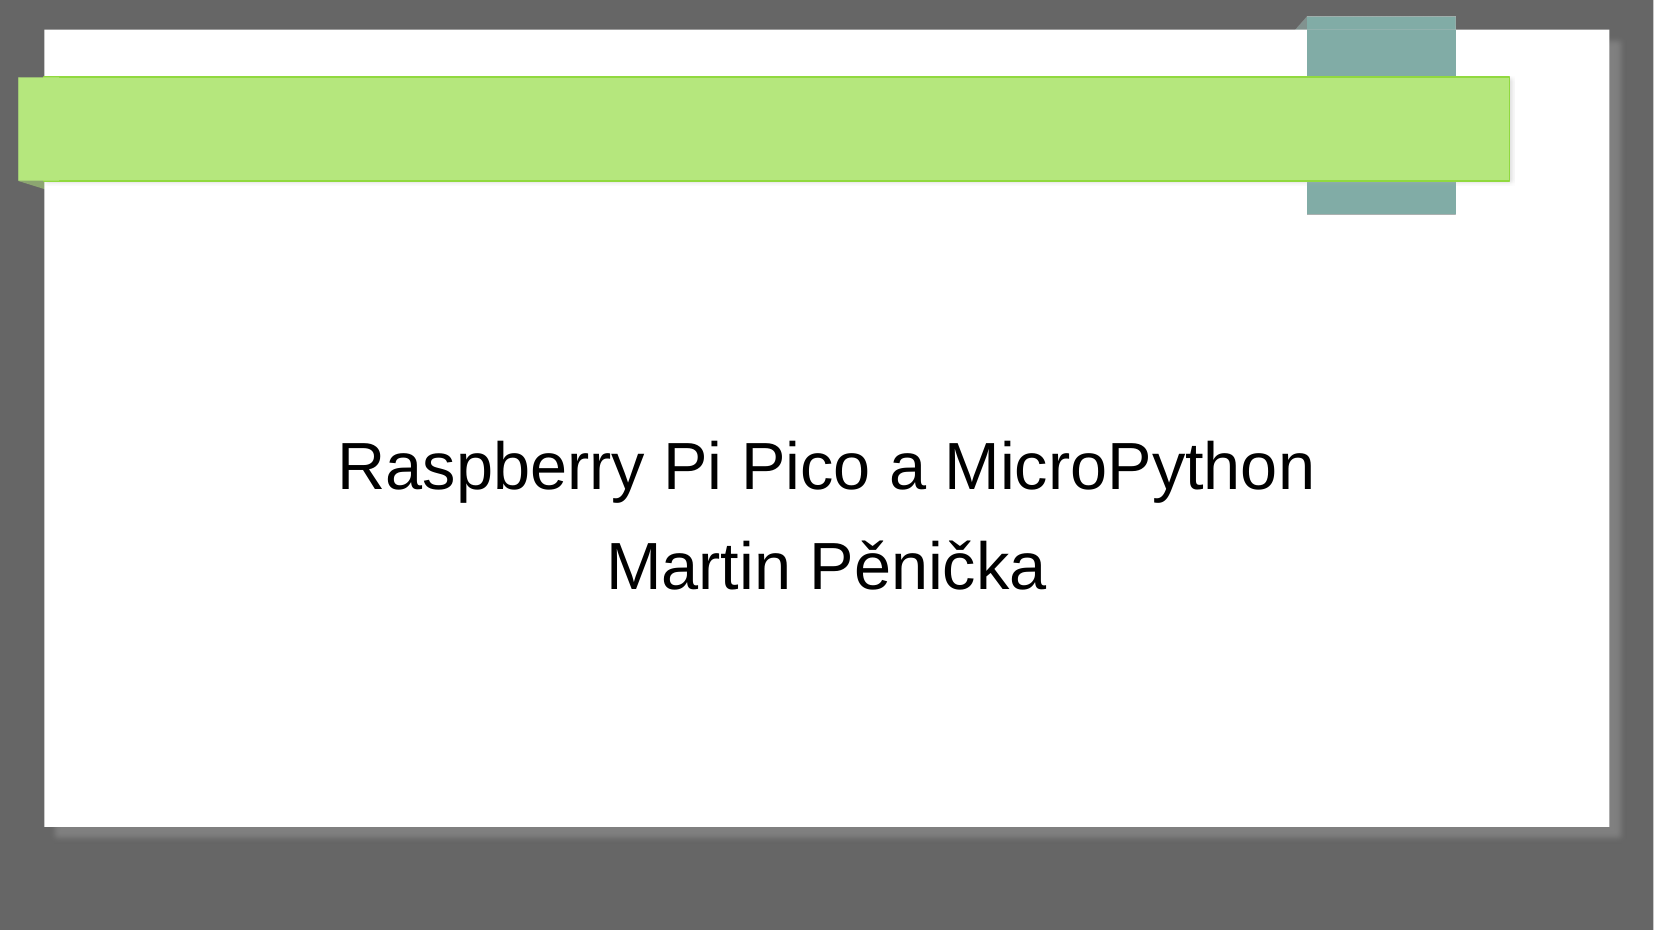

#
Raspberry Pi Pico a MicroPython
Martin Pěnička